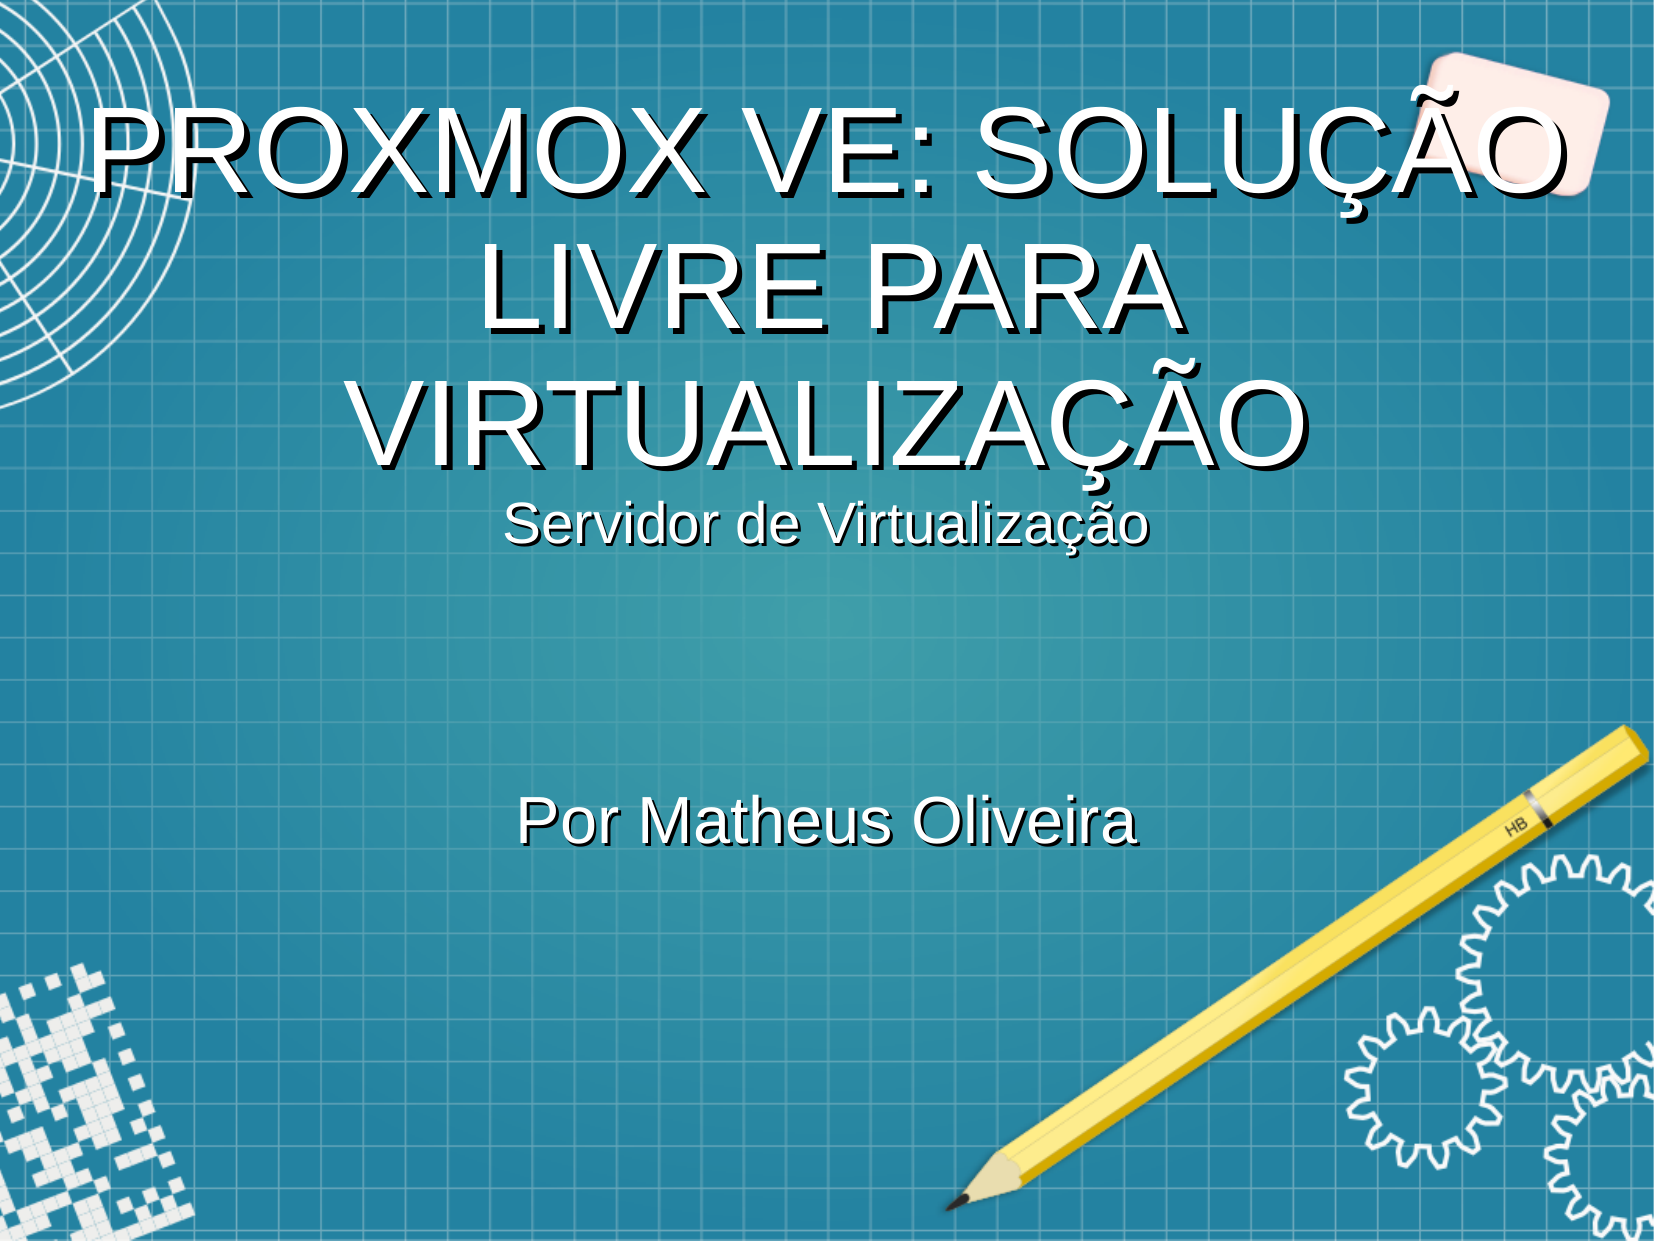

# PROXMOX VE: SOLUÇÃO LIVRE PARA VIRTUALIZAÇÃO Servidor de Virtualização
Por Matheus Oliveira